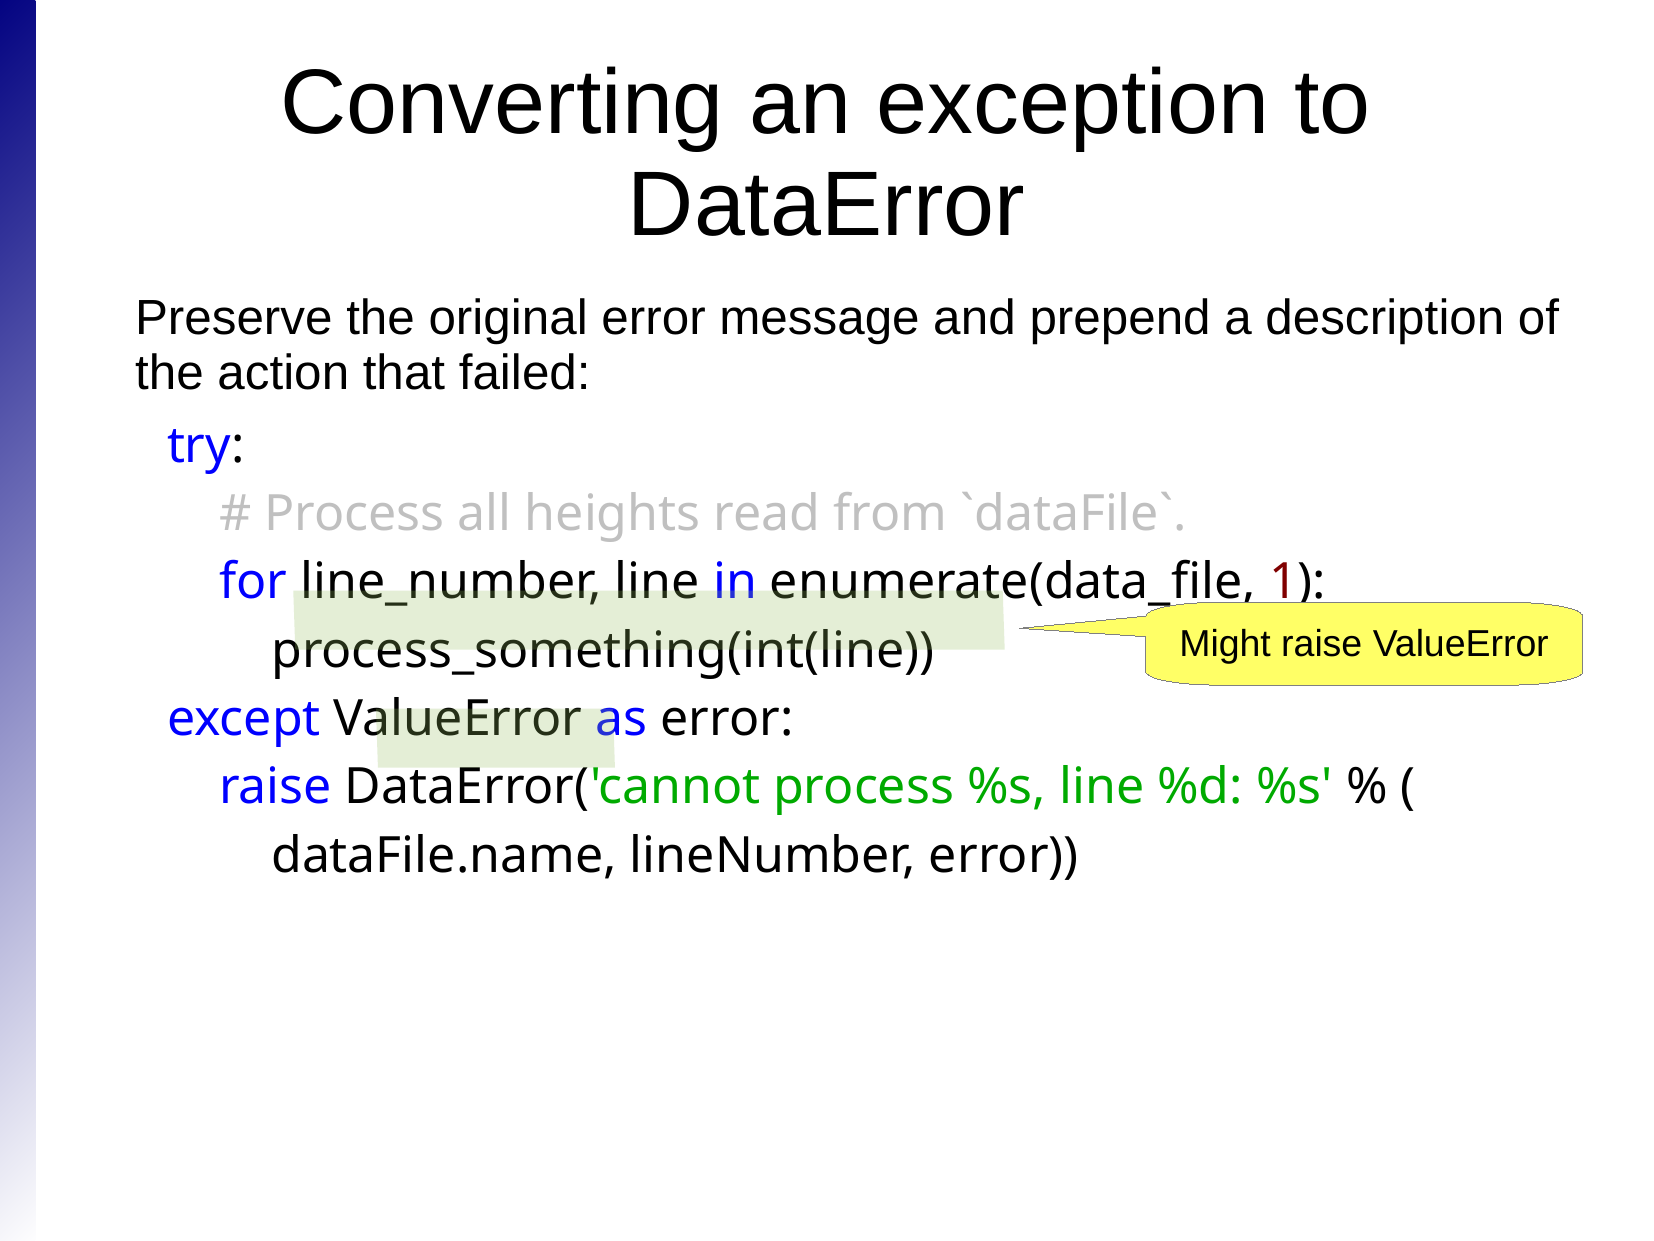

# Converting an exception to DataError
Preserve the original error message and prepend a description of the action that failed:
 try:
 # Process all heights read from `dataFile`.
 for line_number, line in enumerate(data_file, 1):
 process_something(int(line))
 except ValueError as error:
 raise DataError('cannot process %s, line %d: %s' % (
 dataFile.name, lineNumber, error))
Might raise ValueError